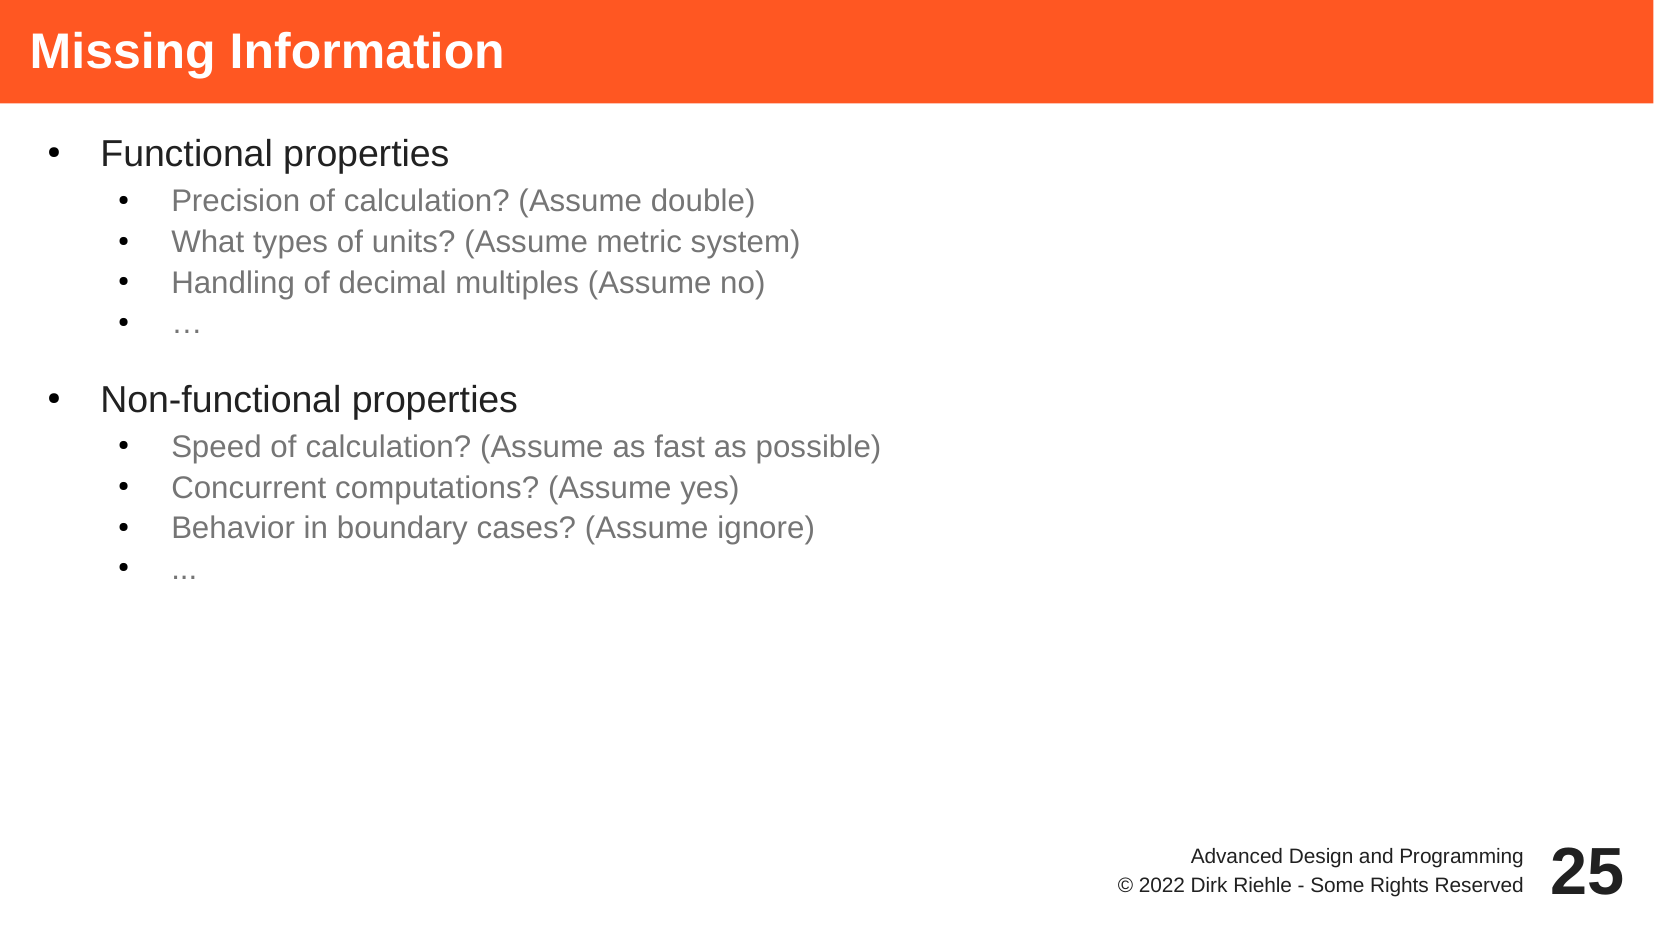

# Missing Information
Functional properties
Precision of calculation? (Assume double)
What types of units? (Assume metric system)
Handling of decimal multiples (Assume no)
…
Non-functional properties
Speed of calculation? (Assume as fast as possible)
Concurrent computations? (Assume yes)
Behavior in boundary cases? (Assume ignore)
...
Advanced Design and Programming
25
© 2022 Dirk Riehle - Some Rights Reserved